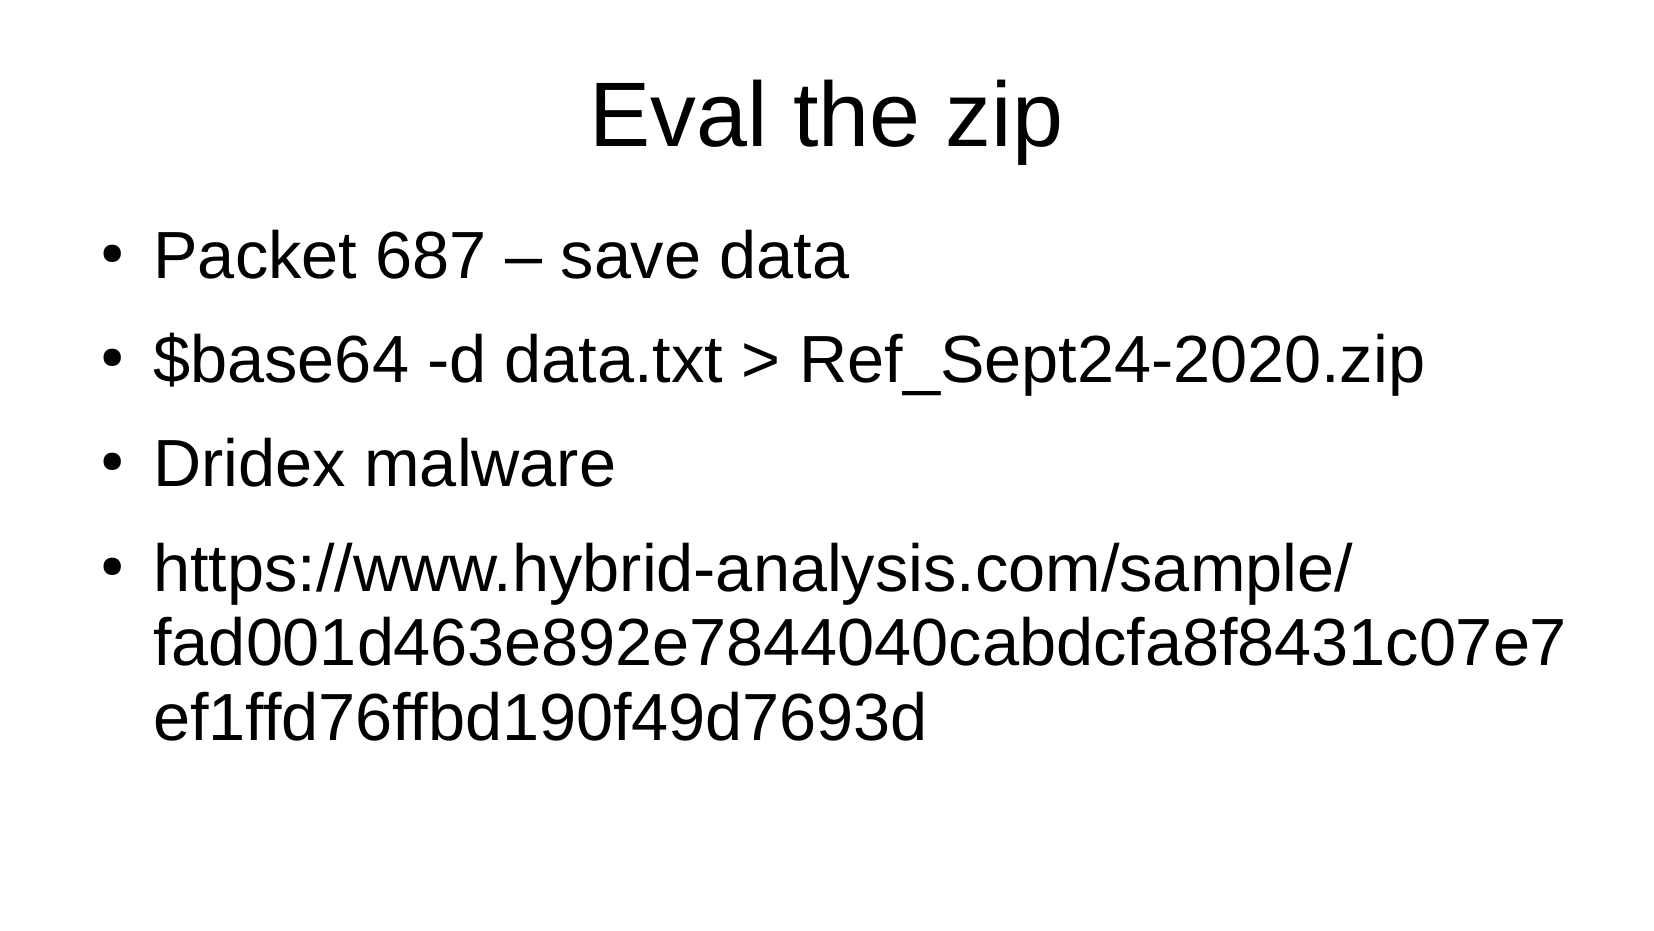

# Eval the zip
Packet 687 – save data
$base64 -d data.txt > Ref_Sept24-2020.zip
Dridex malware
https://www.hybrid-analysis.com/sample/fad001d463e892e7844040cabdcfa8f8431c07e7ef1ffd76ffbd190f49d7693d